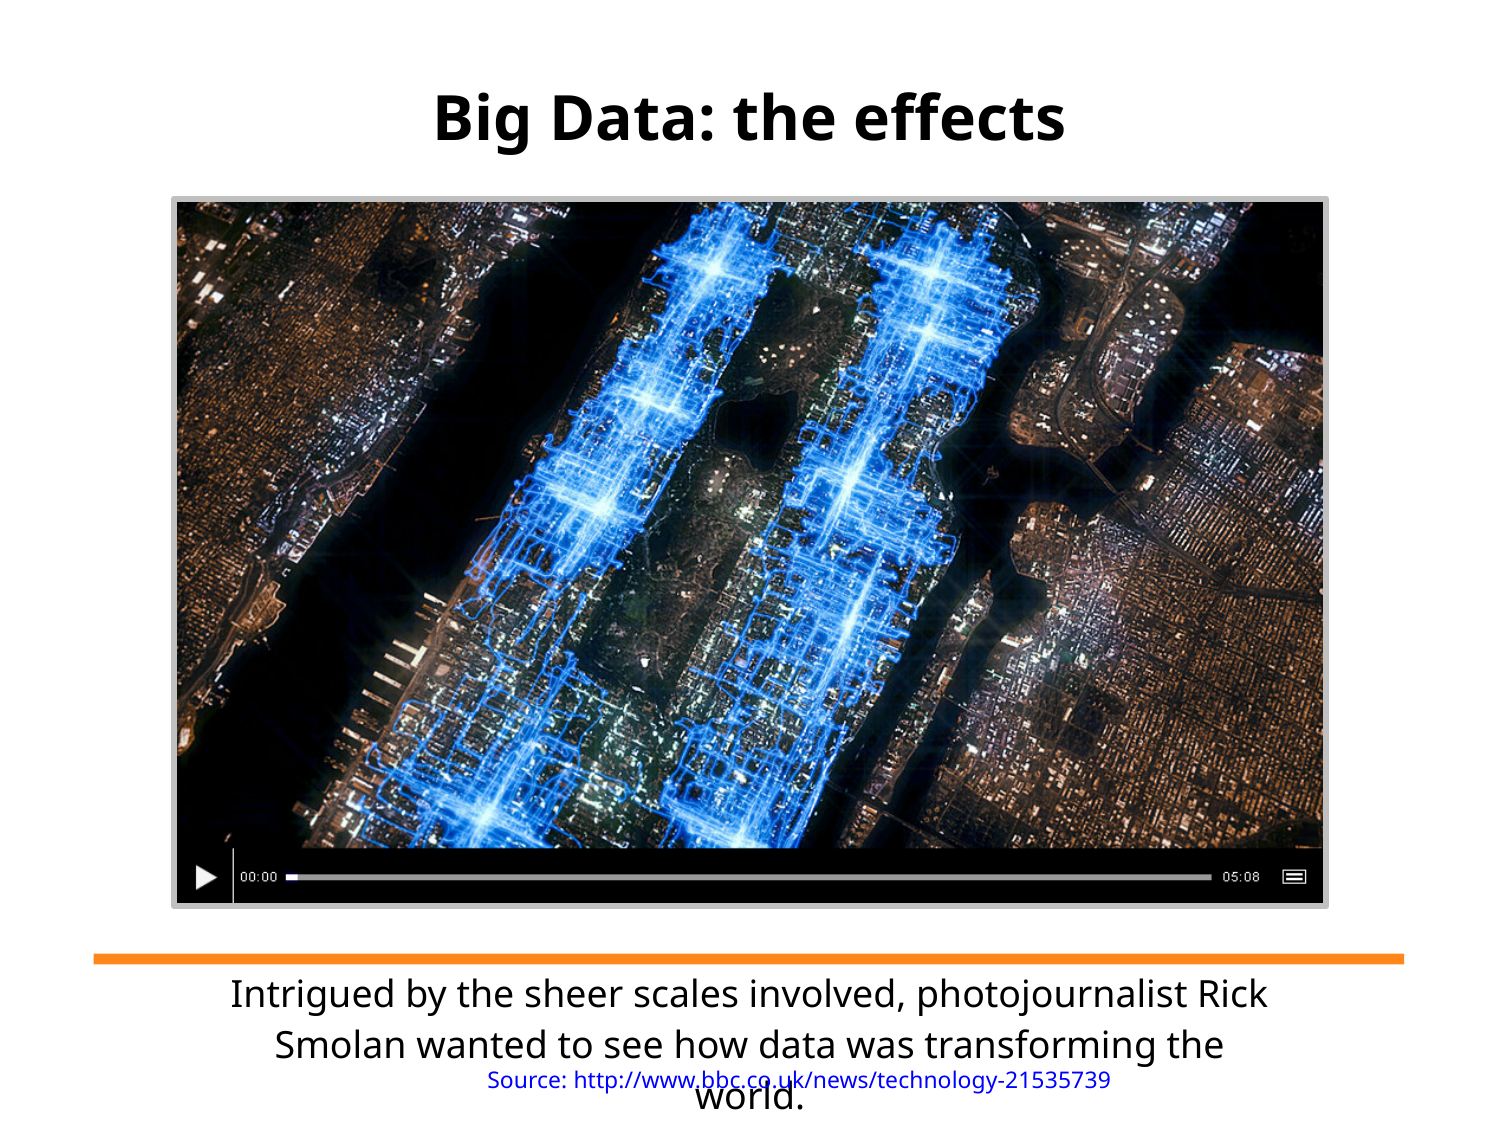

# Big Data: the effects
Intrigued by the sheer scales involved, photojournalist Rick Smolan wanted to see how data was transforming the world.
Source: http://www.bbc.co.uk/news/technology-21535739